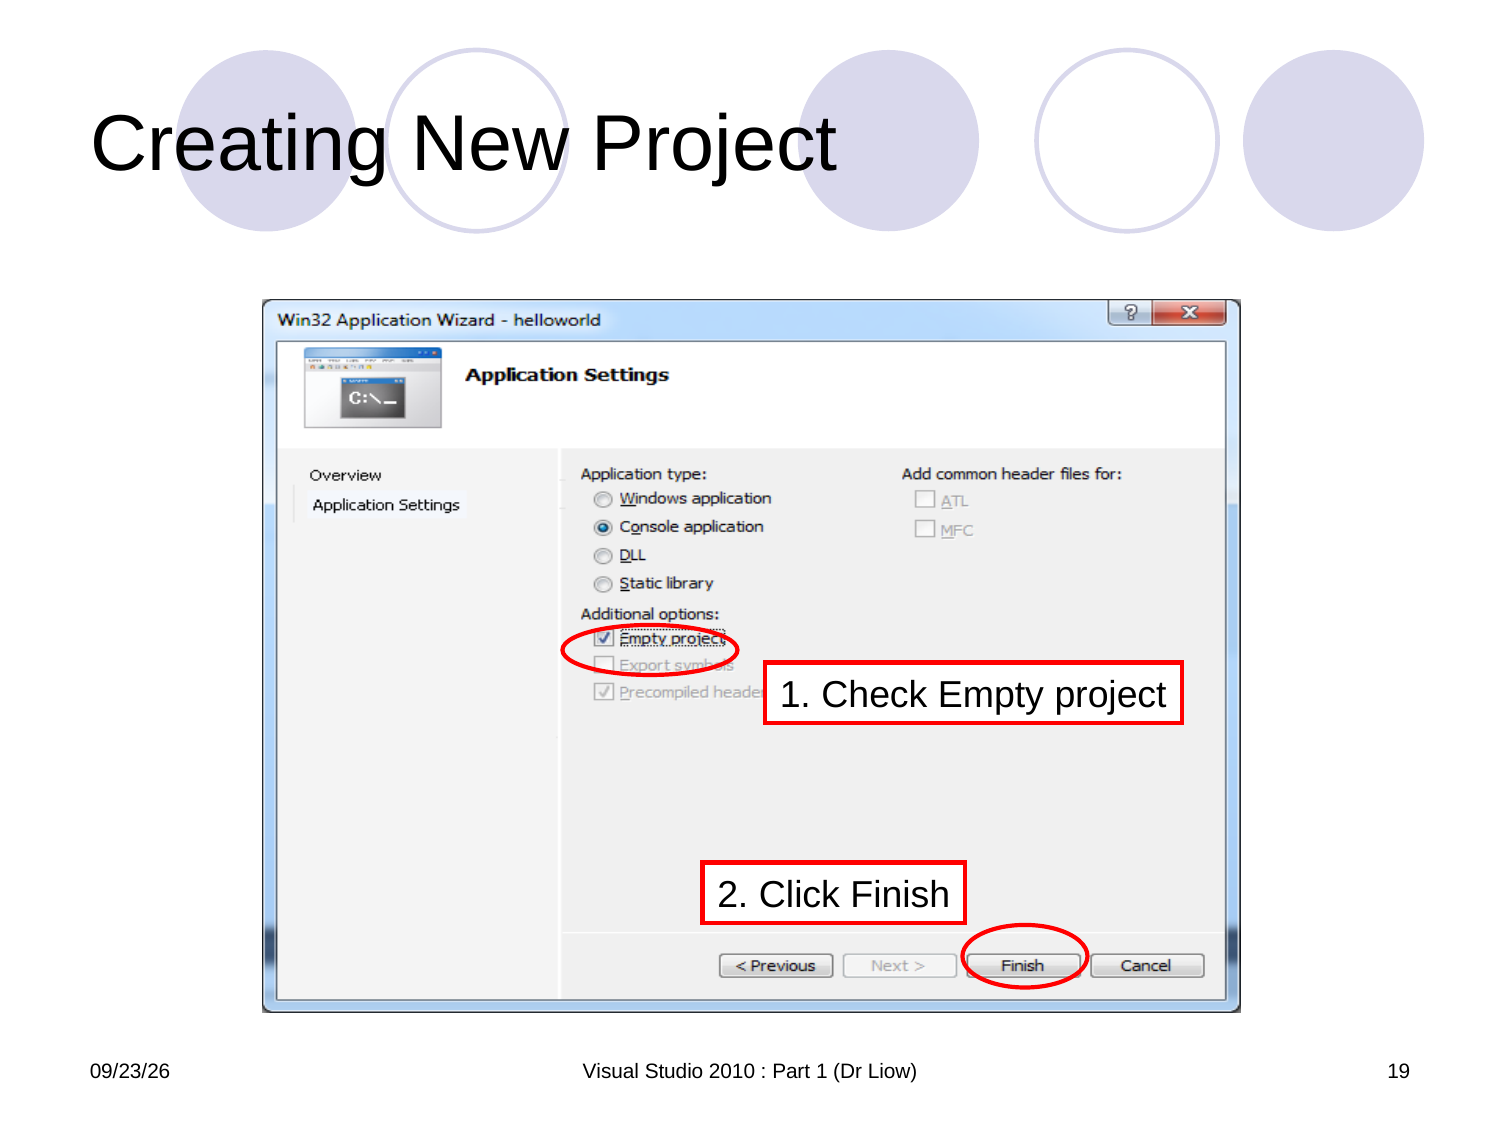

# Creating New Project
1. Check Empty project
2. Click Finish
Visual Studio 2010 : Part 1 (Dr Liow)